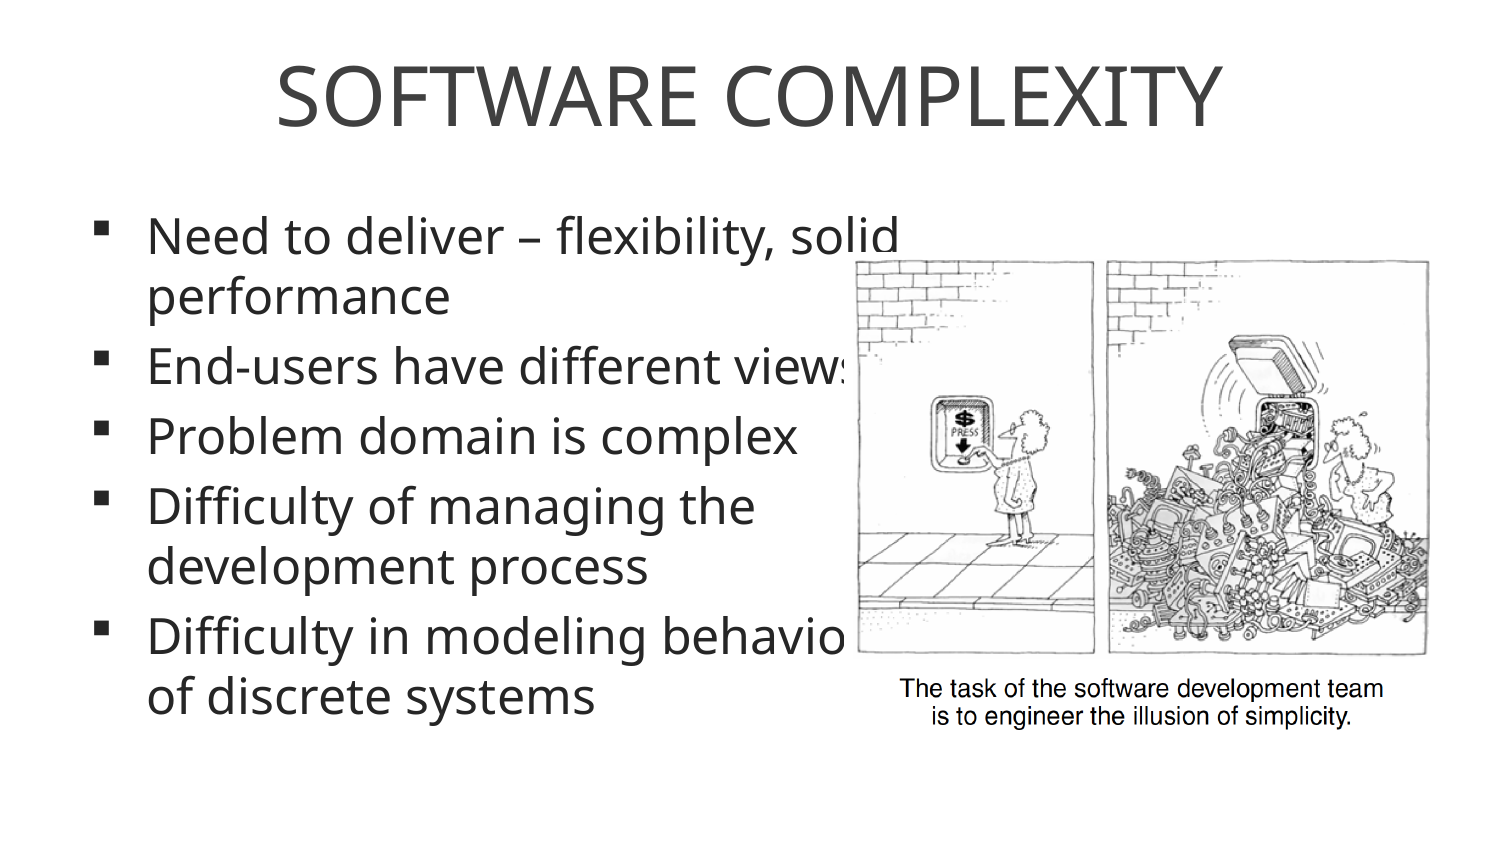

# Software complexity
Need to deliver – flexibility, solid performance
End-users have different views
Problem domain is complex
Difficulty of managing the
development process
Difficulty in modeling behavior of discrete systems